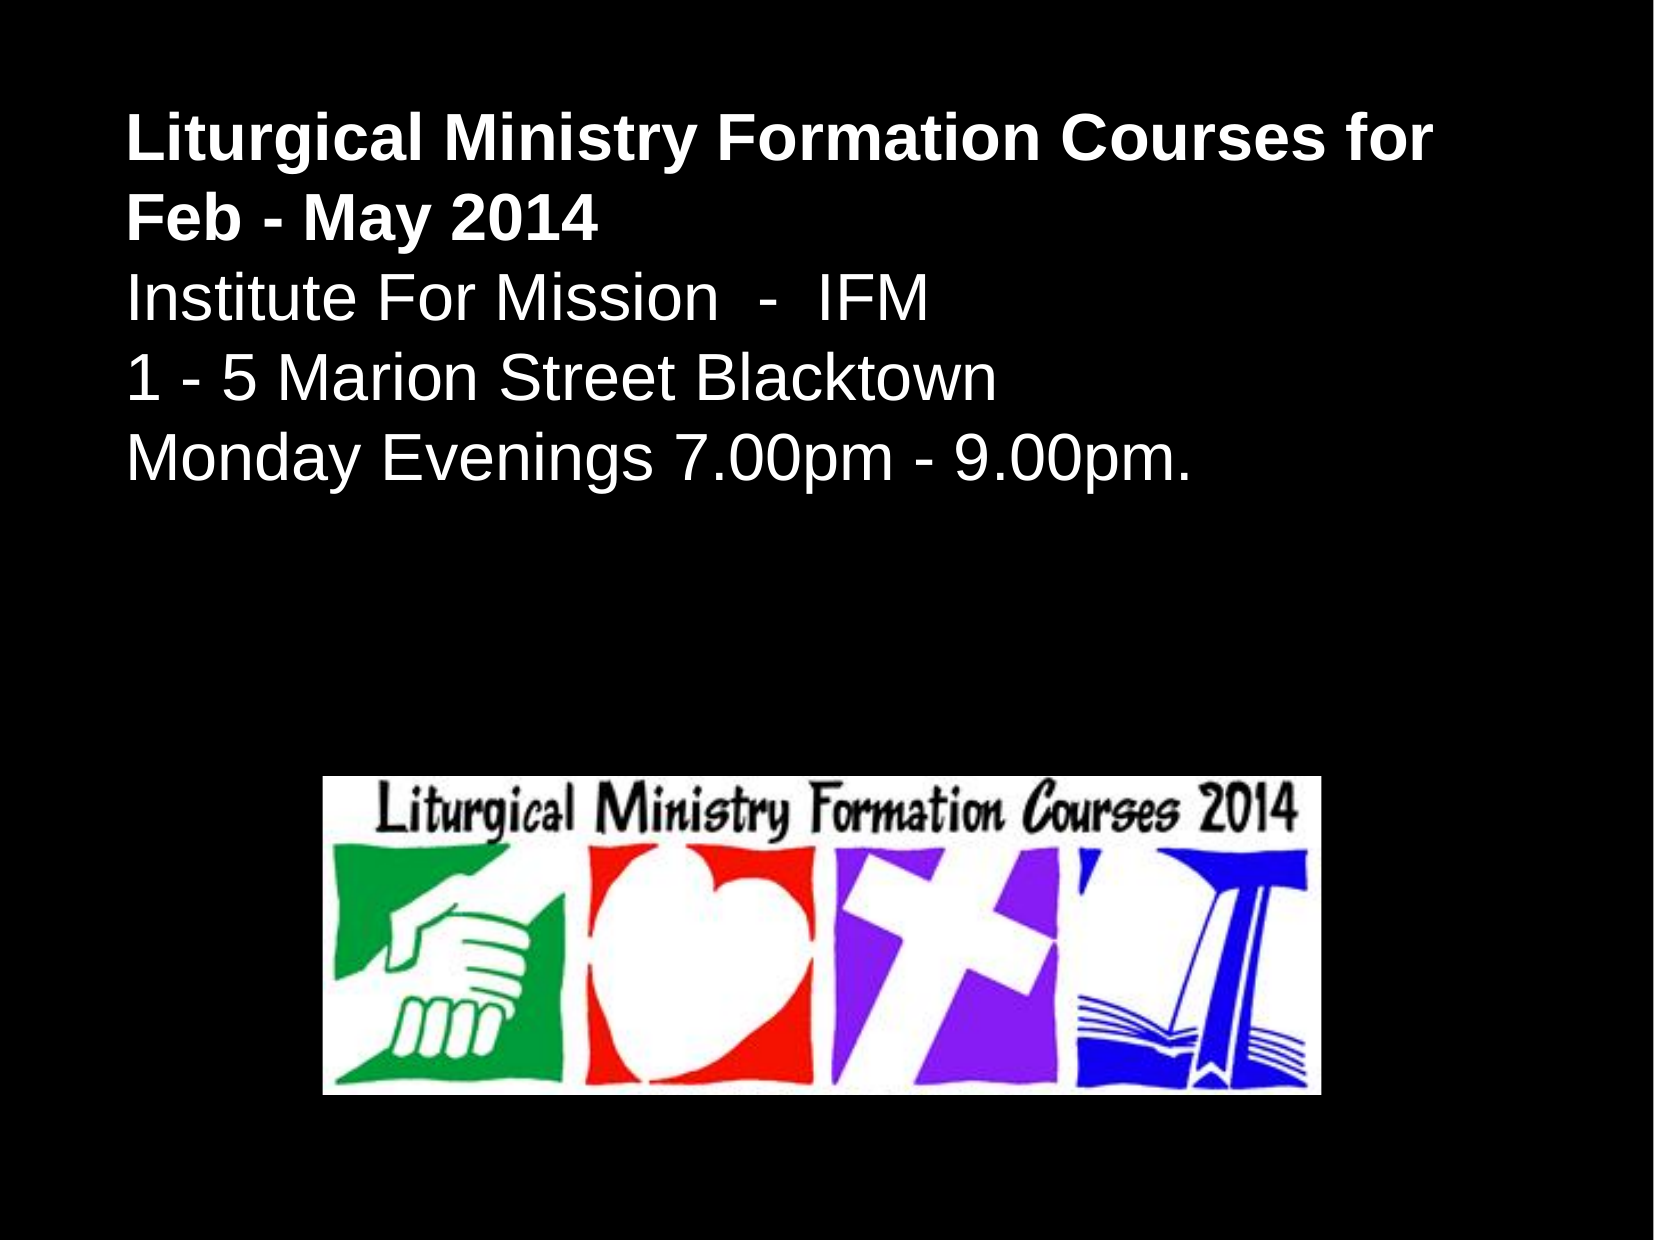

Liturgical Ministry Formation Courses for Feb - May 2014
Institute For Mission - IFM
1 - 5 Marion Street Blacktown
Monday Evenings 7.00pm - 9.00pm.